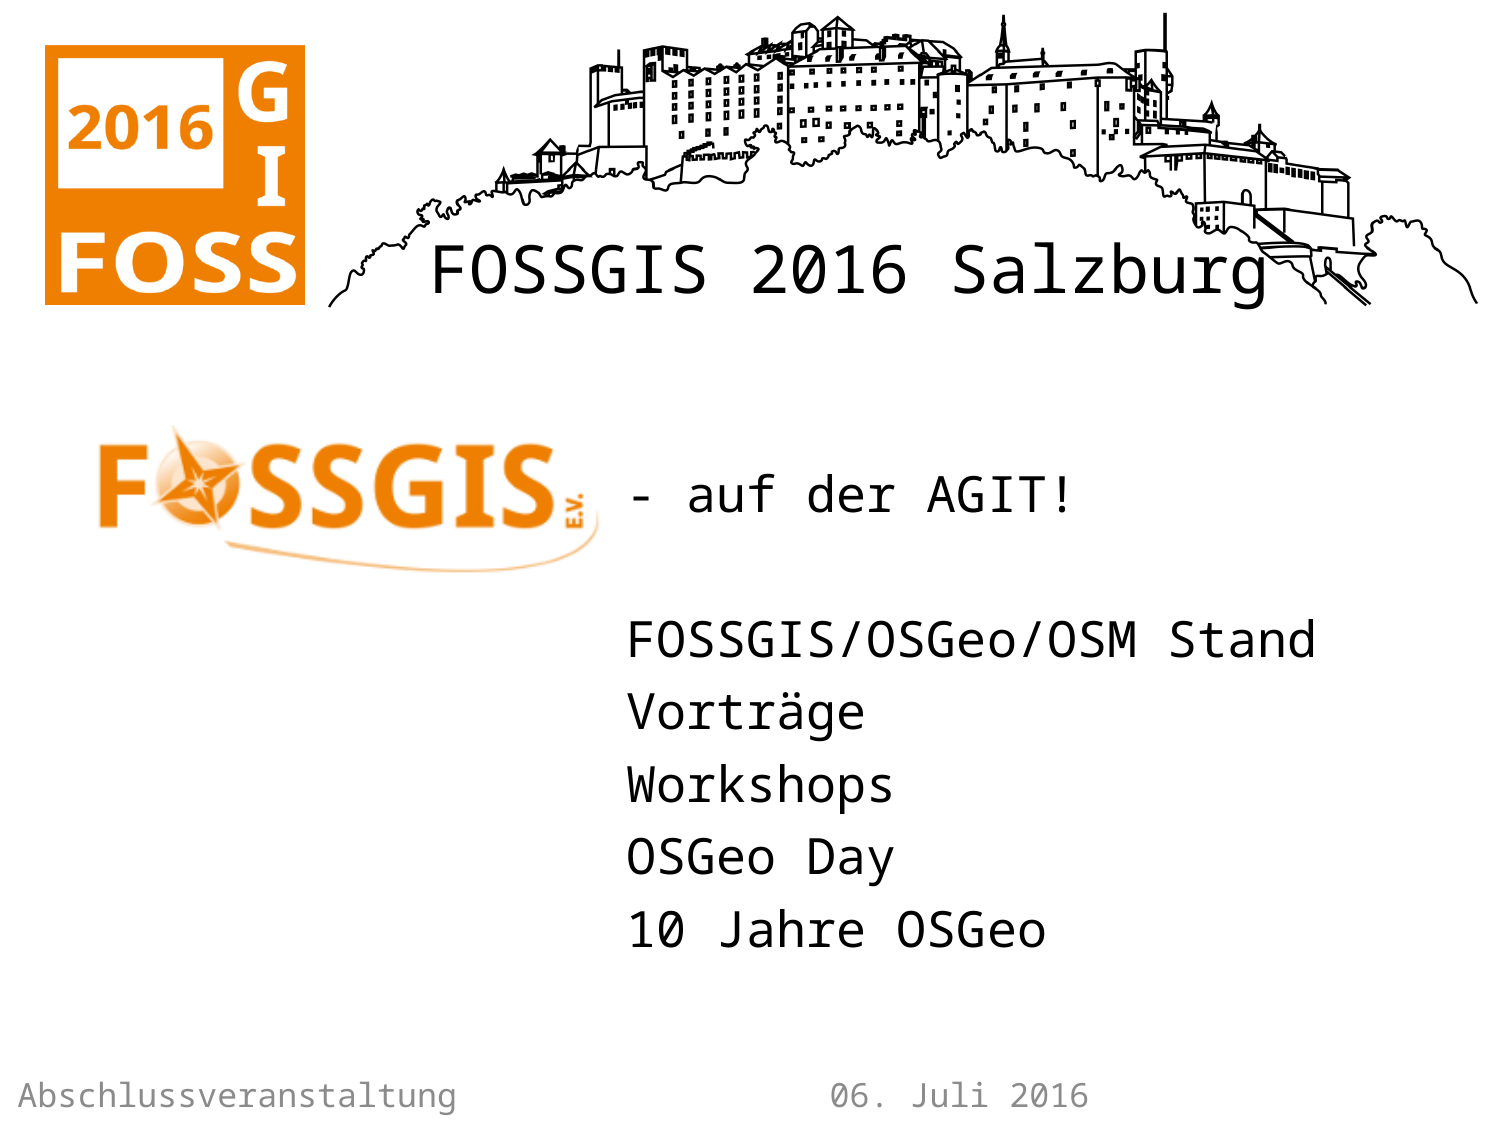

FOSSGIS 2016 Salzburg
- auf der AGIT!
FOSSGIS/OSGeo/OSM Stand
Vorträge
Workshops
OSGeo Day
10 Jahre OSGeo
# Abschlussveranstaltung						06. Juli 2016